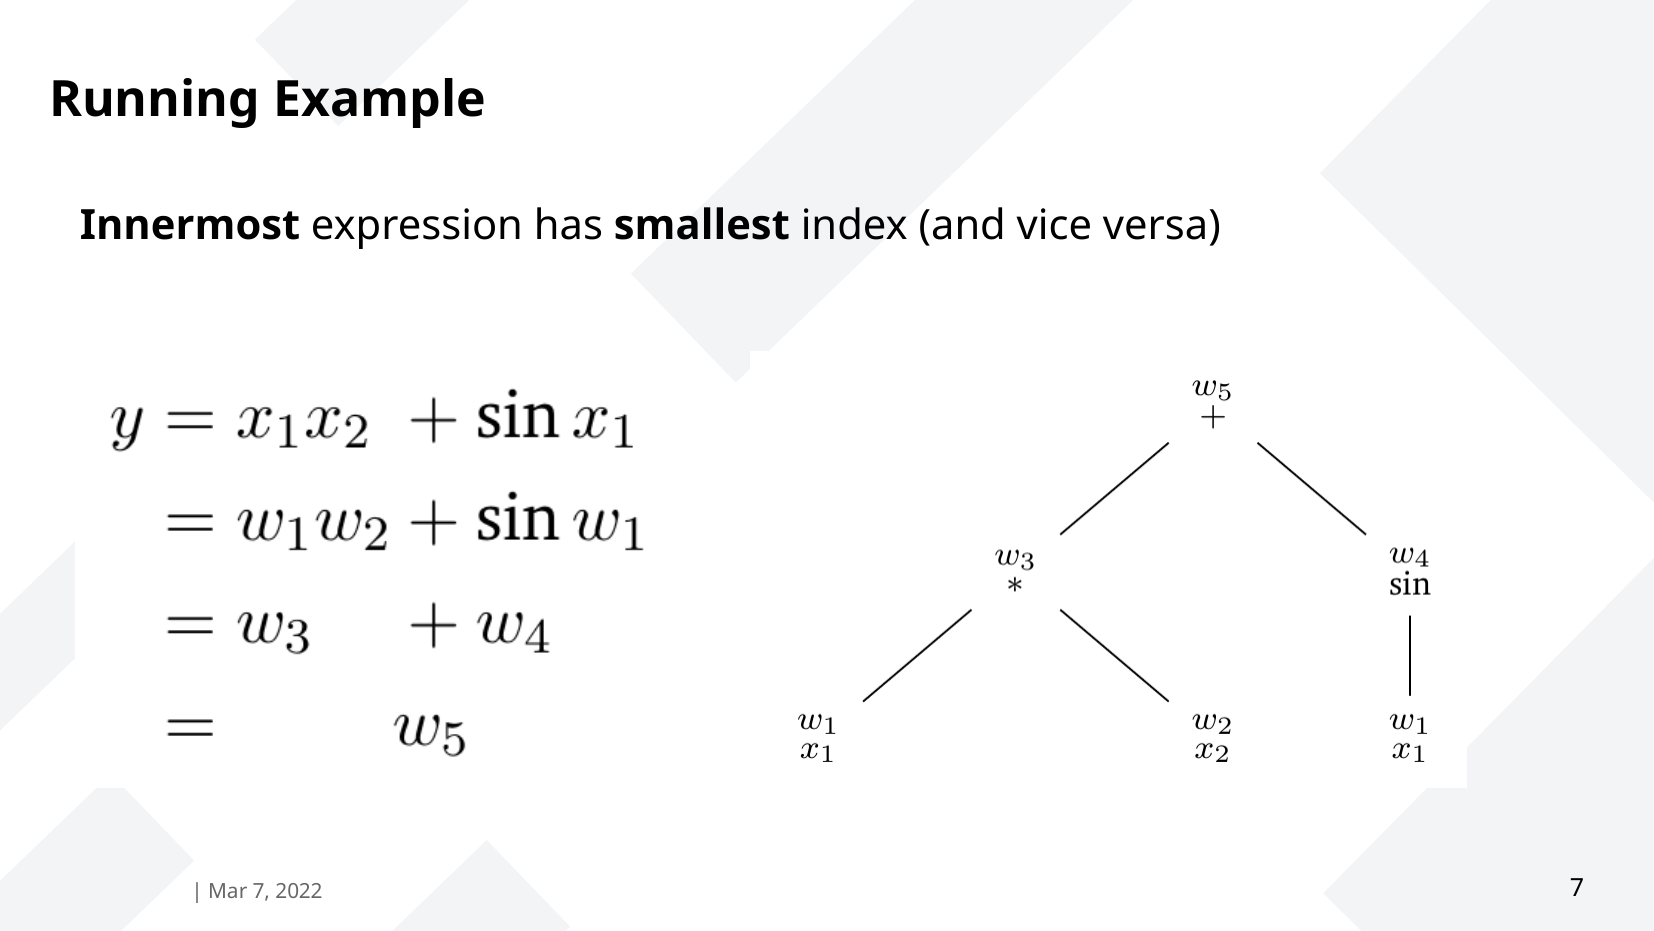

# Running Example
Innermost expression has smallest index (and vice versa)